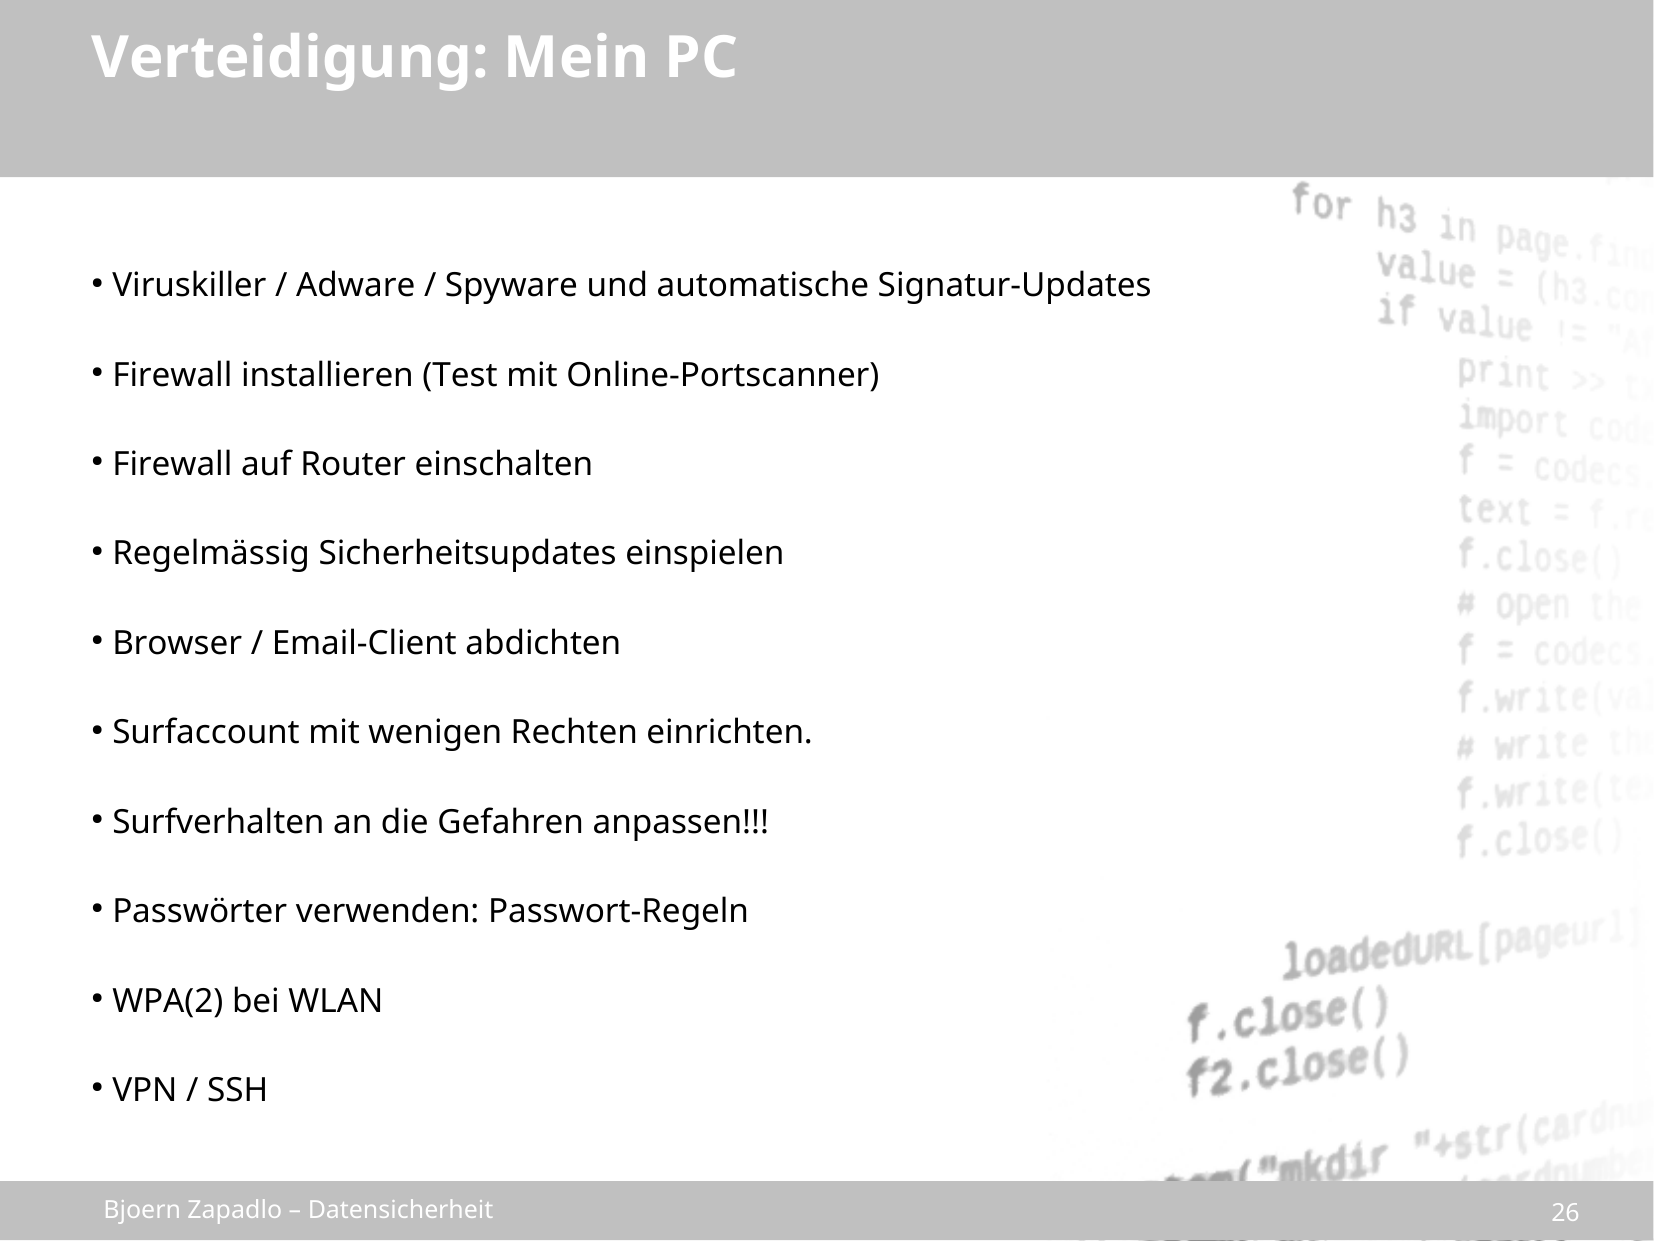

Verteidigung: Mein PC
 Viruskiller / Adware / Spyware und automatische Signatur-Updates
 Firewall installieren (Test mit Online-Portscanner)
 Firewall auf Router einschalten
 Regelmässig Sicherheitsupdates einspielen
 Browser / Email-Client abdichten
 Surfaccount mit wenigen Rechten einrichten.
 Surfverhalten an die Gefahren anpassen!!!
 Passwörter verwenden: Passwort-Regeln
 WPA(2) bei WLAN
 VPN / SSH